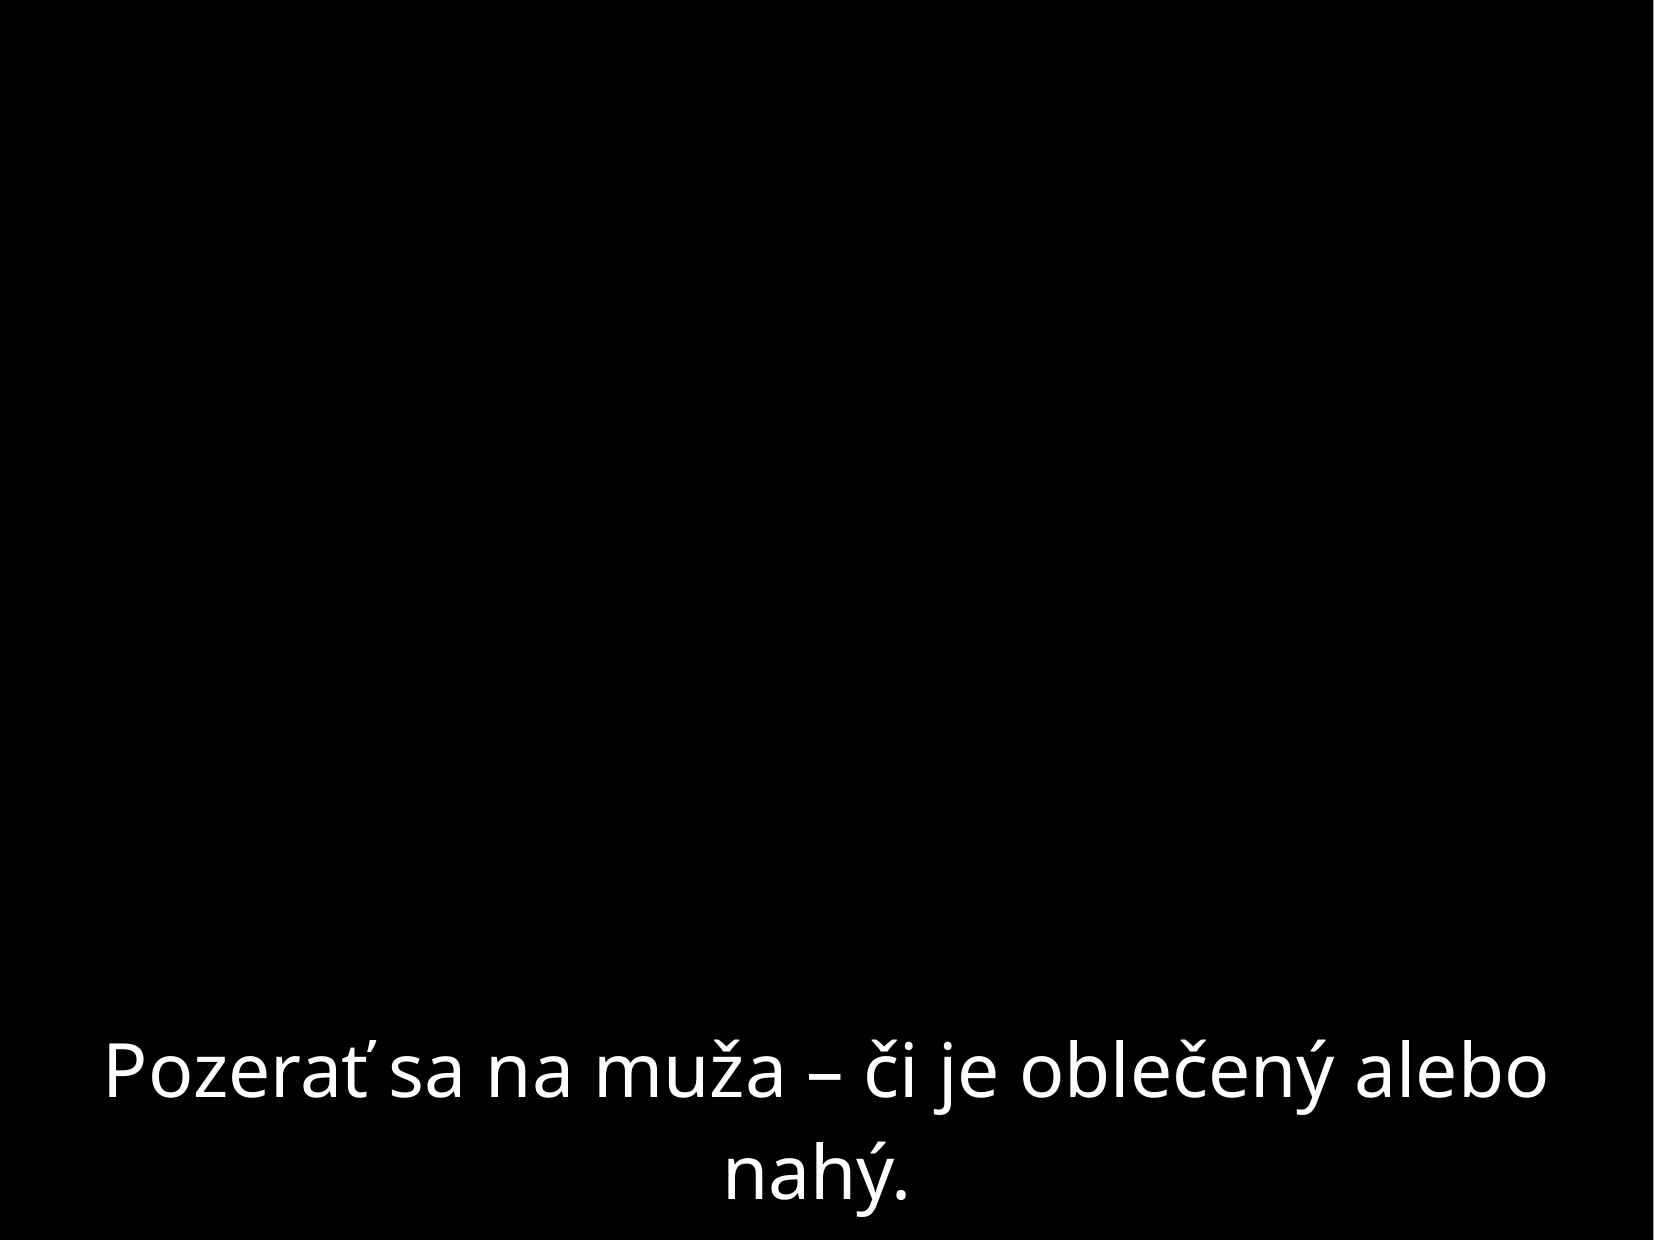

# Pozerať sa na muža – či je oblečený alebo nahý.